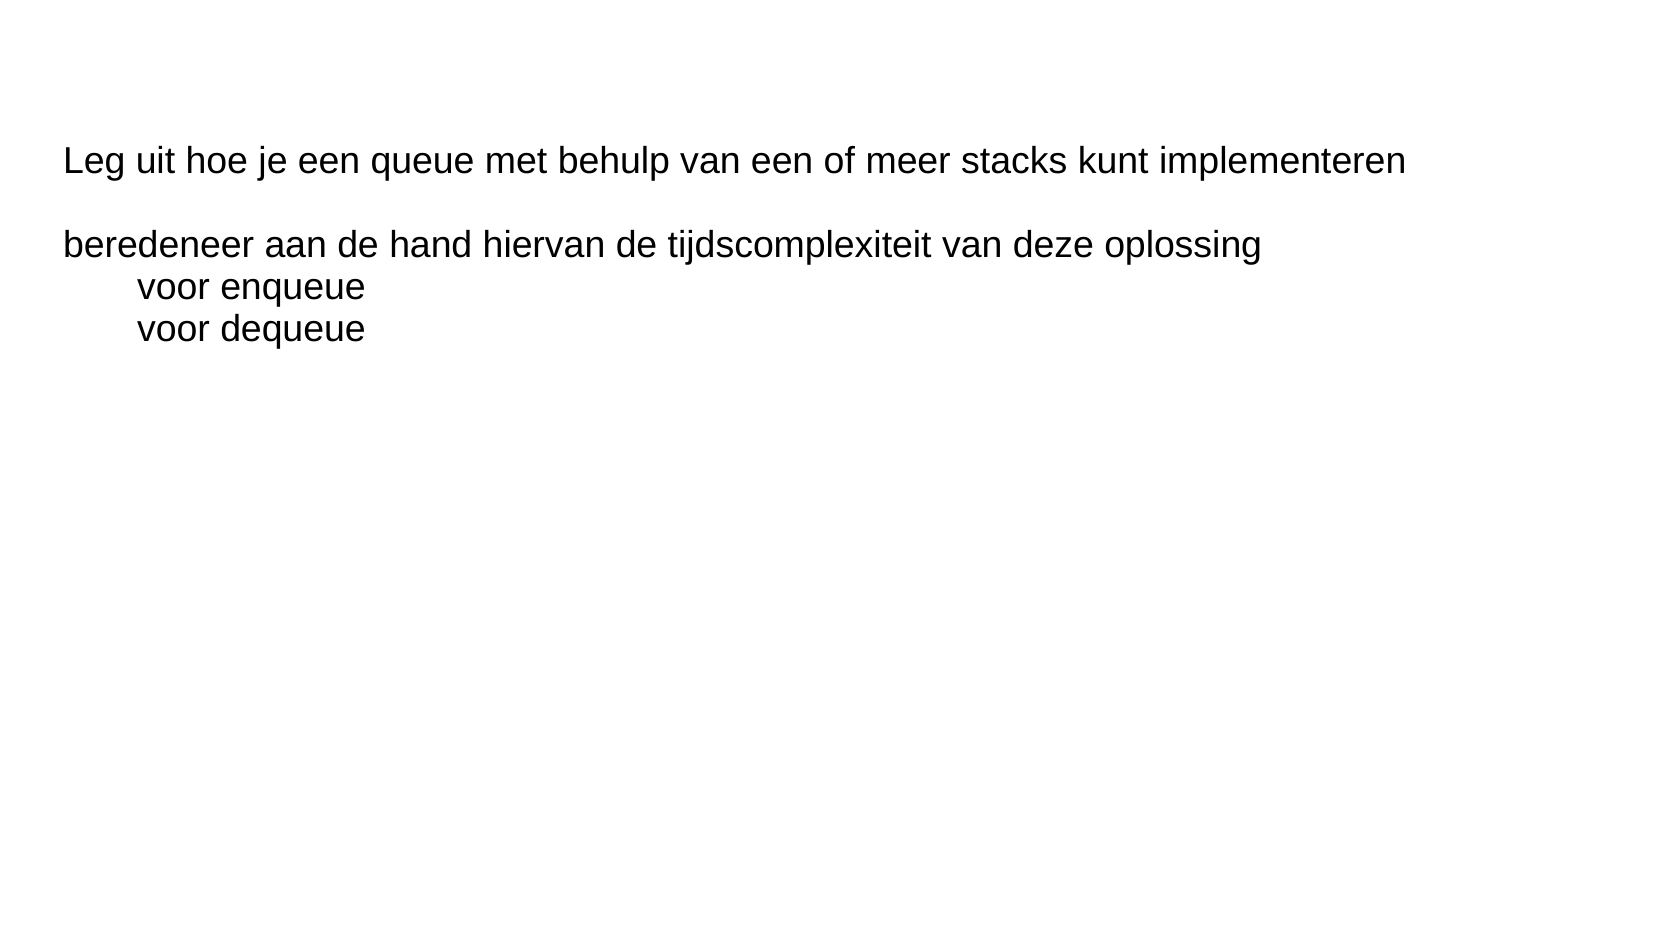

Leg uit hoe je een queue met behulp van een of meer stacks kunt implementeren
beredeneer aan de hand hiervan de tijdscomplexiteit van deze oplossing
	voor enqueue
	voor dequeue